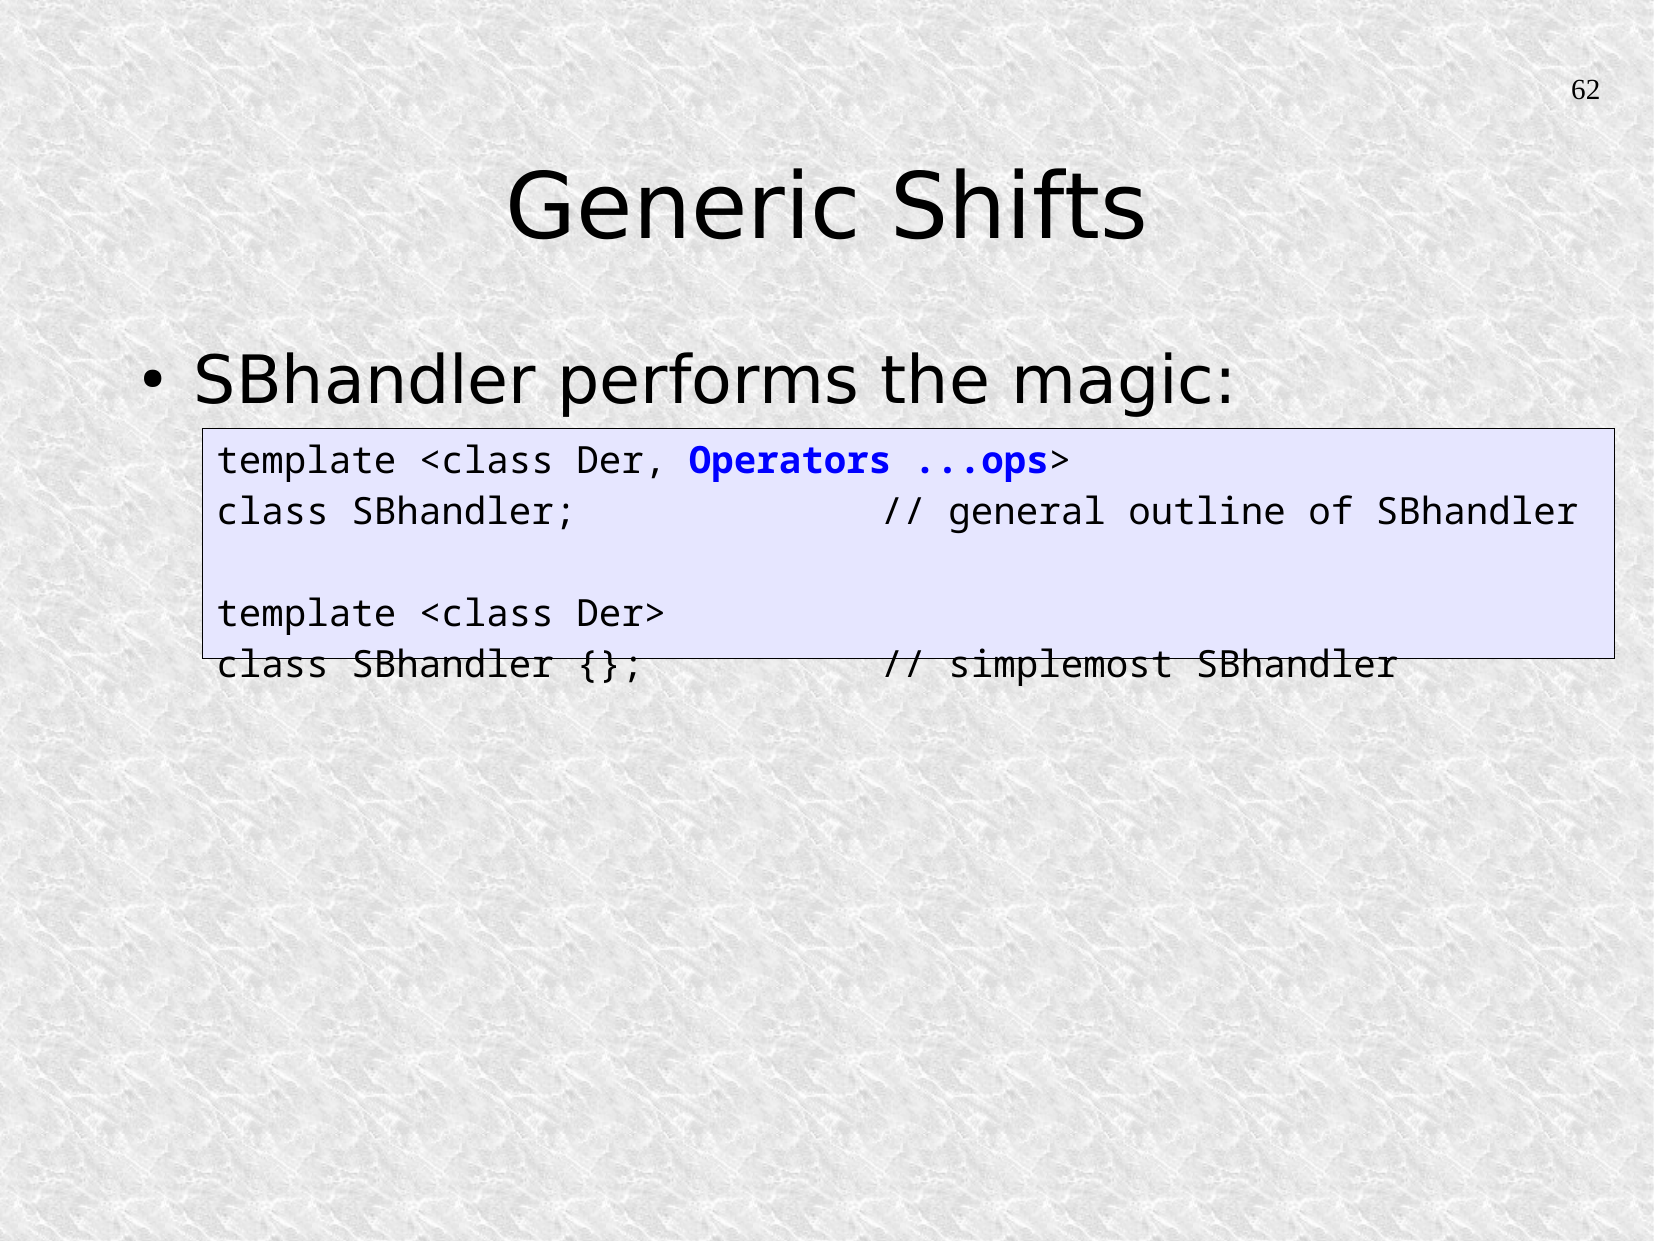

62
# Generic Shifts
SBhandler performs the magic:
template <class Der, Operators ...ops>
class SBhandler;					// general outline of SBhandler
template <class Der>
class SBhandler {};				// simplemost SBhandler